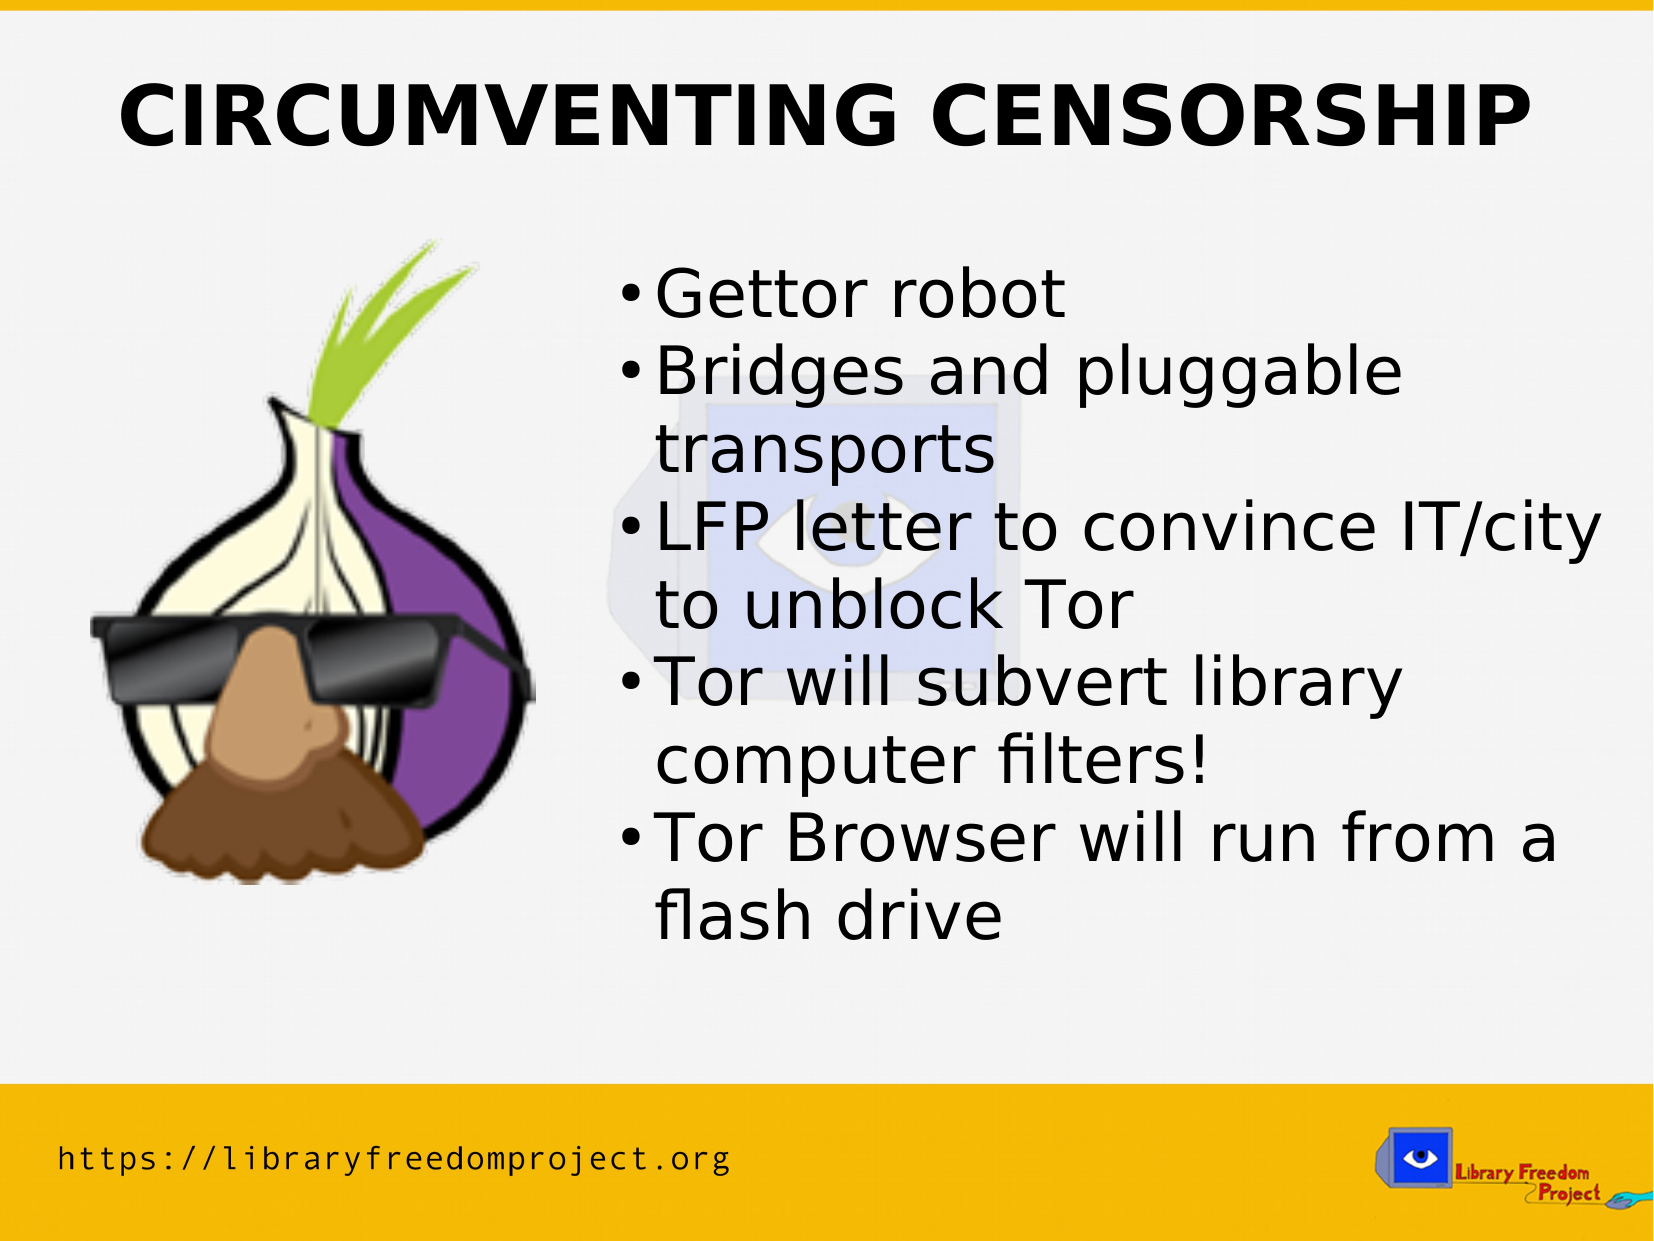

CIRCUMVENTING CENSORSHIP
Gettor robot
Bridges and pluggable transports
LFP letter to convince IT/city to unblock Tor
Tor will subvert library computer filters!
Tor Browser will run from a flash drive